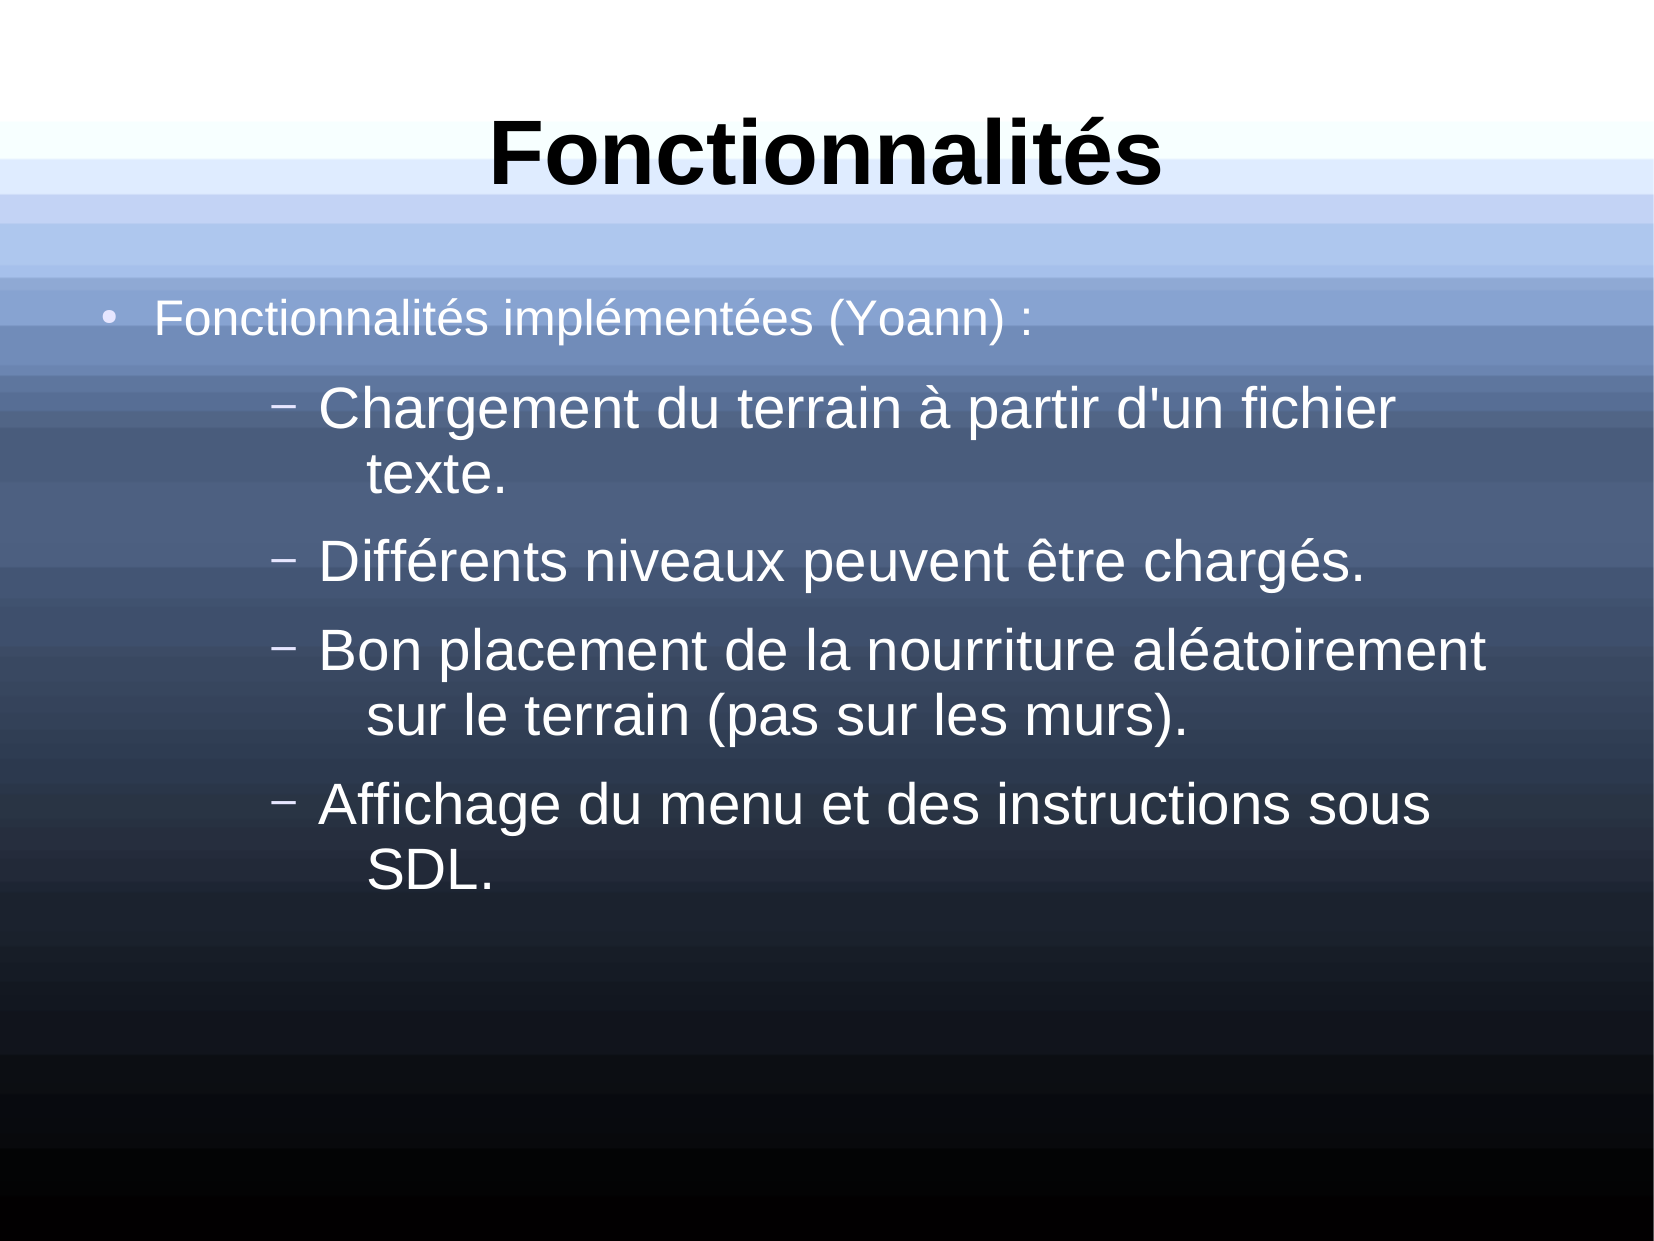

# Fonctionnalités
Fonctionnalités implémentées (Yoann) :
Chargement du terrain à partir d'un fichier texte.
Différents niveaux peuvent être chargés.
Bon placement de la nourriture aléatoirement sur le terrain (pas sur les murs).
Affichage du menu et des instructions sous SDL.